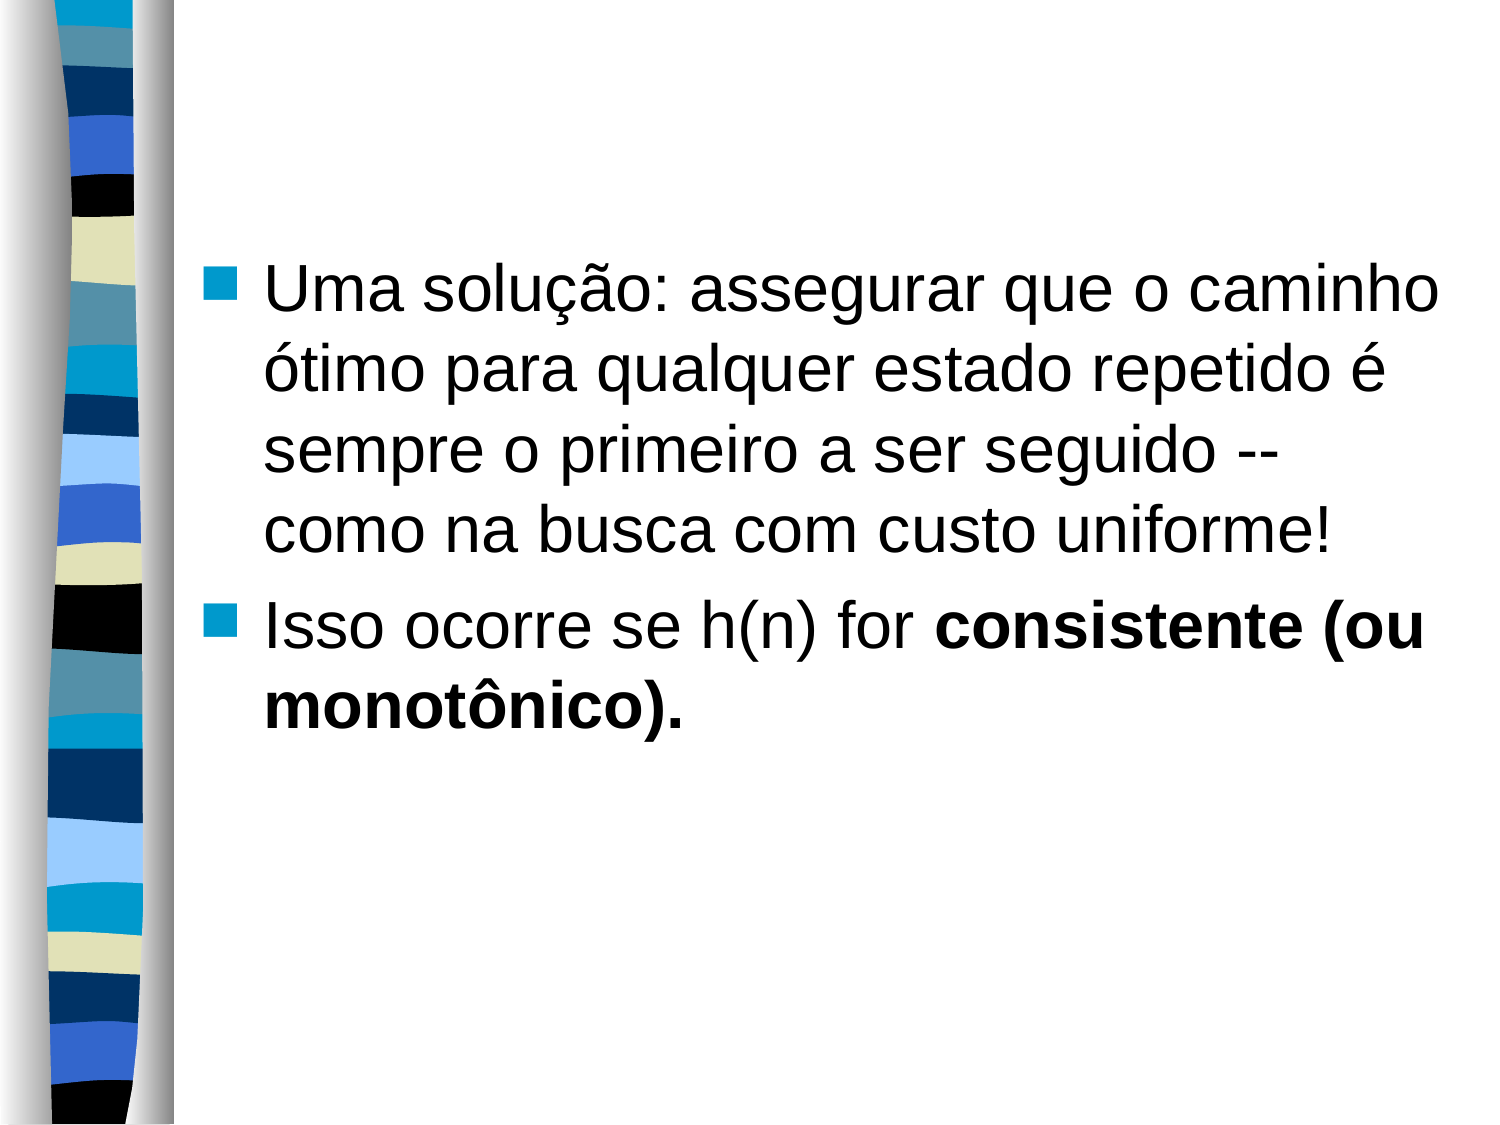

# Uma solução: assegurar que o caminho ótimo para qualquer estado repetido é sempre o primeiro a ser seguido -- como na busca com custo uniforme!
Isso ocorre se h(n) for consistente (ou monotônico).